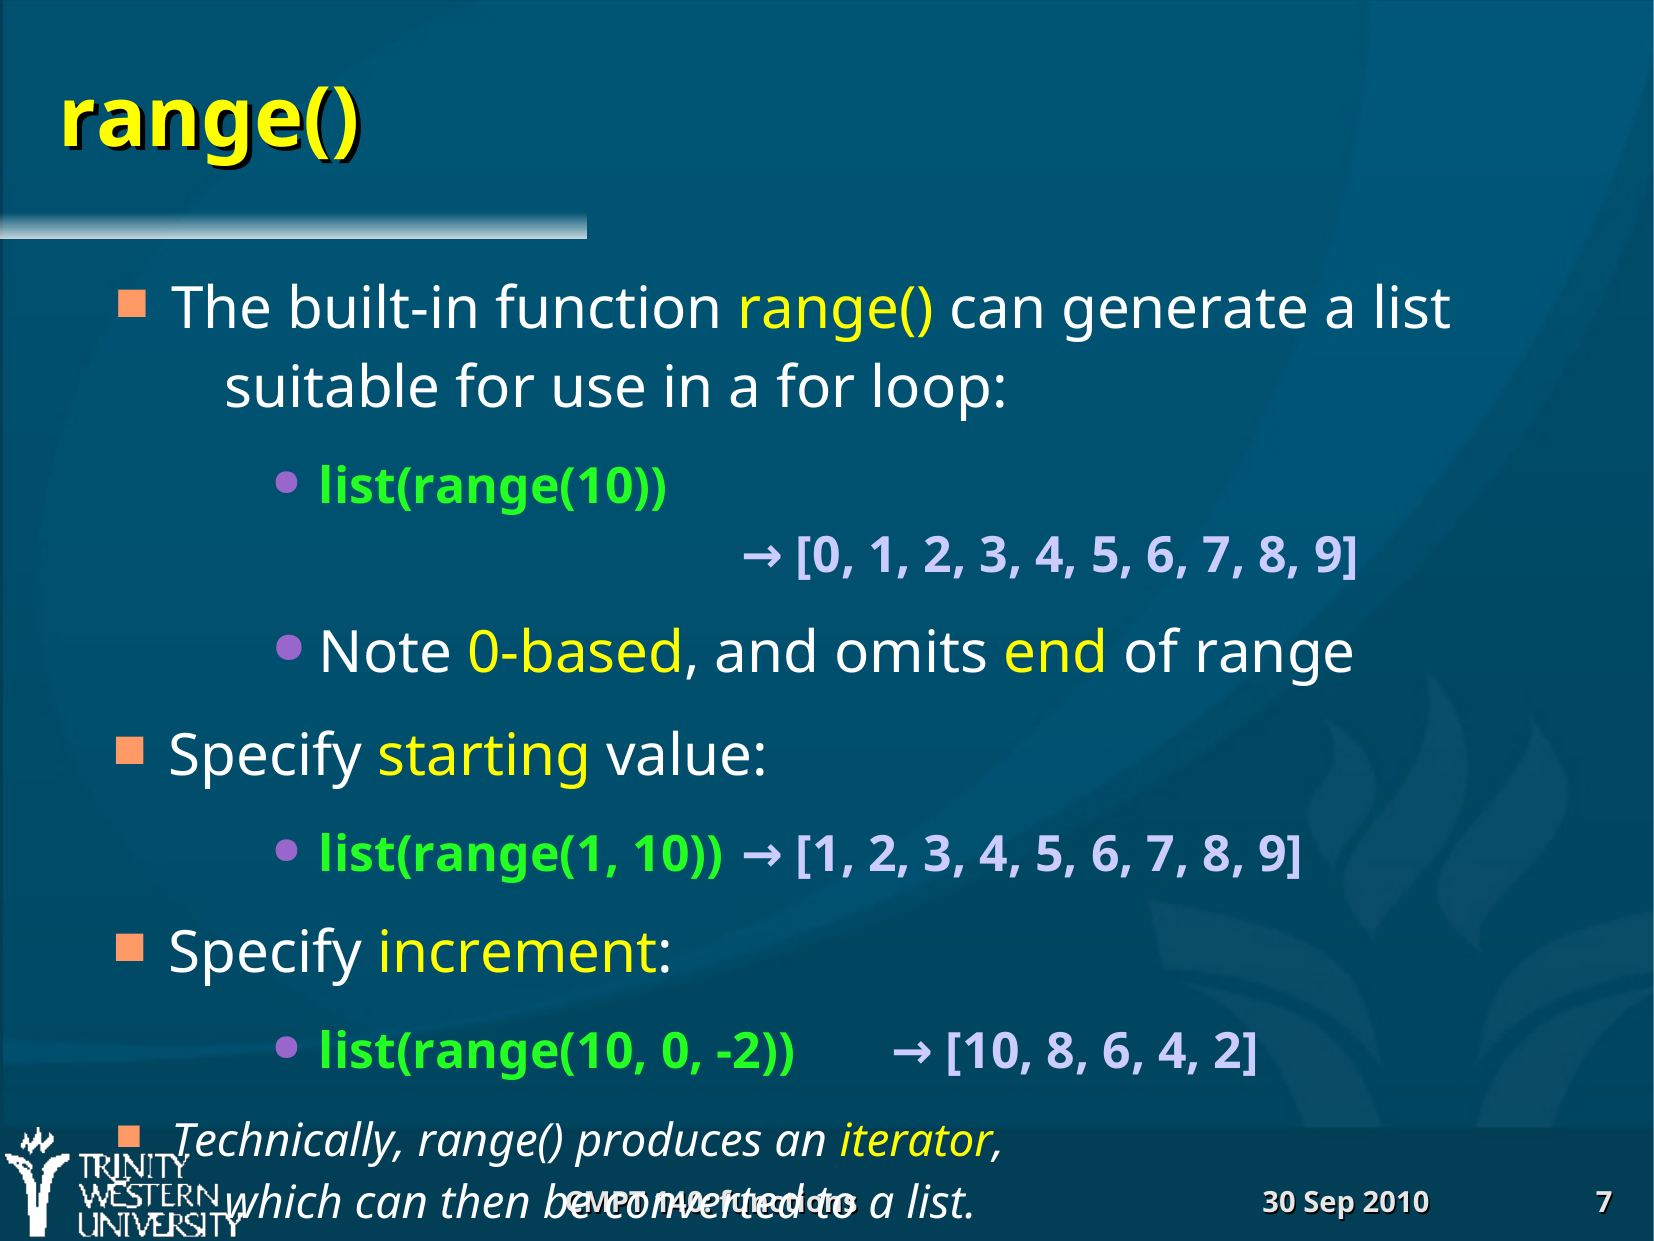

# range()
The built-in function range() can generate a list suitable for use in a for loop:
list(range(10))
					→ [0, 1, 2, 3, 4, 5, 6, 7, 8, 9]
Note 0-based, and omits end of range
Specify starting value:
list(range(1, 10))	→ [1, 2, 3, 4, 5, 6, 7, 8, 9]
Specify increment:
list(range(10, 0, -2))		→ [10, 8, 6, 4, 2]
Technically, range() produces an iterator,
which can then be converted to a list.
Iterators are beyond the scope of CMPT140.
CMPT 140: functions
30 Sep 2010
7